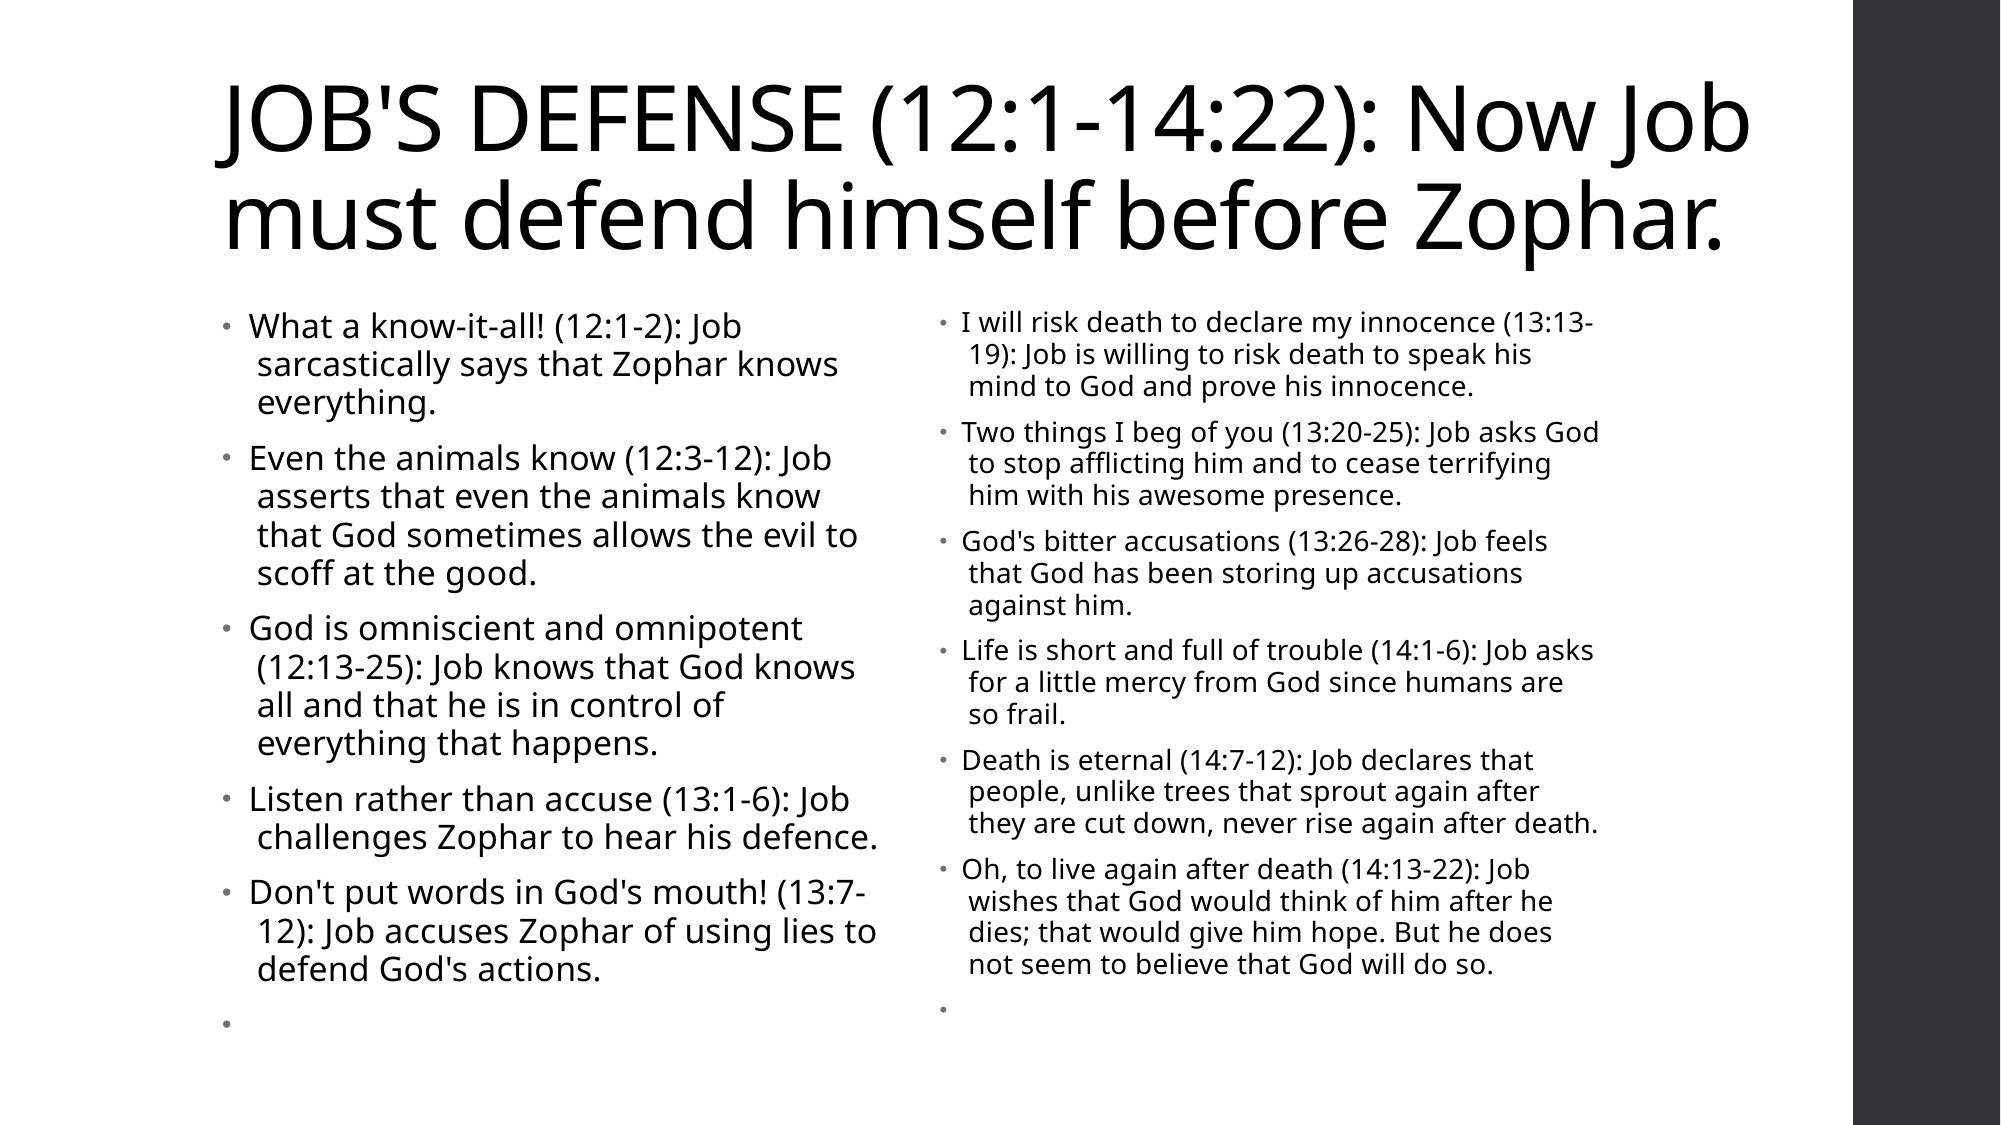

# JOB'S DEFENSE (12:1-14:22): Now Job must defend himself before Zophar.
 What a know-it-all! (12:1-2): Job sarcastically says that Zophar knows everything.
 Even the animals know (12:3-12): Job asserts that even the animals know that God sometimes allows the evil to scoff at the good.
 God is omniscient and omnipotent (12:13-25): Job knows that God knows all and that he is in control of everything that happens.
 Listen rather than accuse (13:1-6): Job challenges Zophar to hear his defence.
 Don't put words in God's mouth! (13:7-12): Job accuses Zophar of using lies to defend God's actions.
 I will risk death to declare my innocence (13:13-19): Job is willing to risk death to speak his mind to God and prove his innocence.
 Two things I beg of you (13:20-25): Job asks God to stop afflicting him and to cease terrifying him with his awesome presence.
 God's bitter accusations (13:26-28): Job feels that God has been storing up accusations against him.
 Life is short and full of trouble (14:1-6): Job asks for a little mercy from God since humans are so frail.
 Death is eternal (14:7-12): Job declares that people, unlike trees that sprout again after they are cut down, never rise again after death.
 Oh, to live again after death (14:13-22): Job wishes that God would think of him after he dies; that would give him hope. But he does not seem to believe that God will do so.